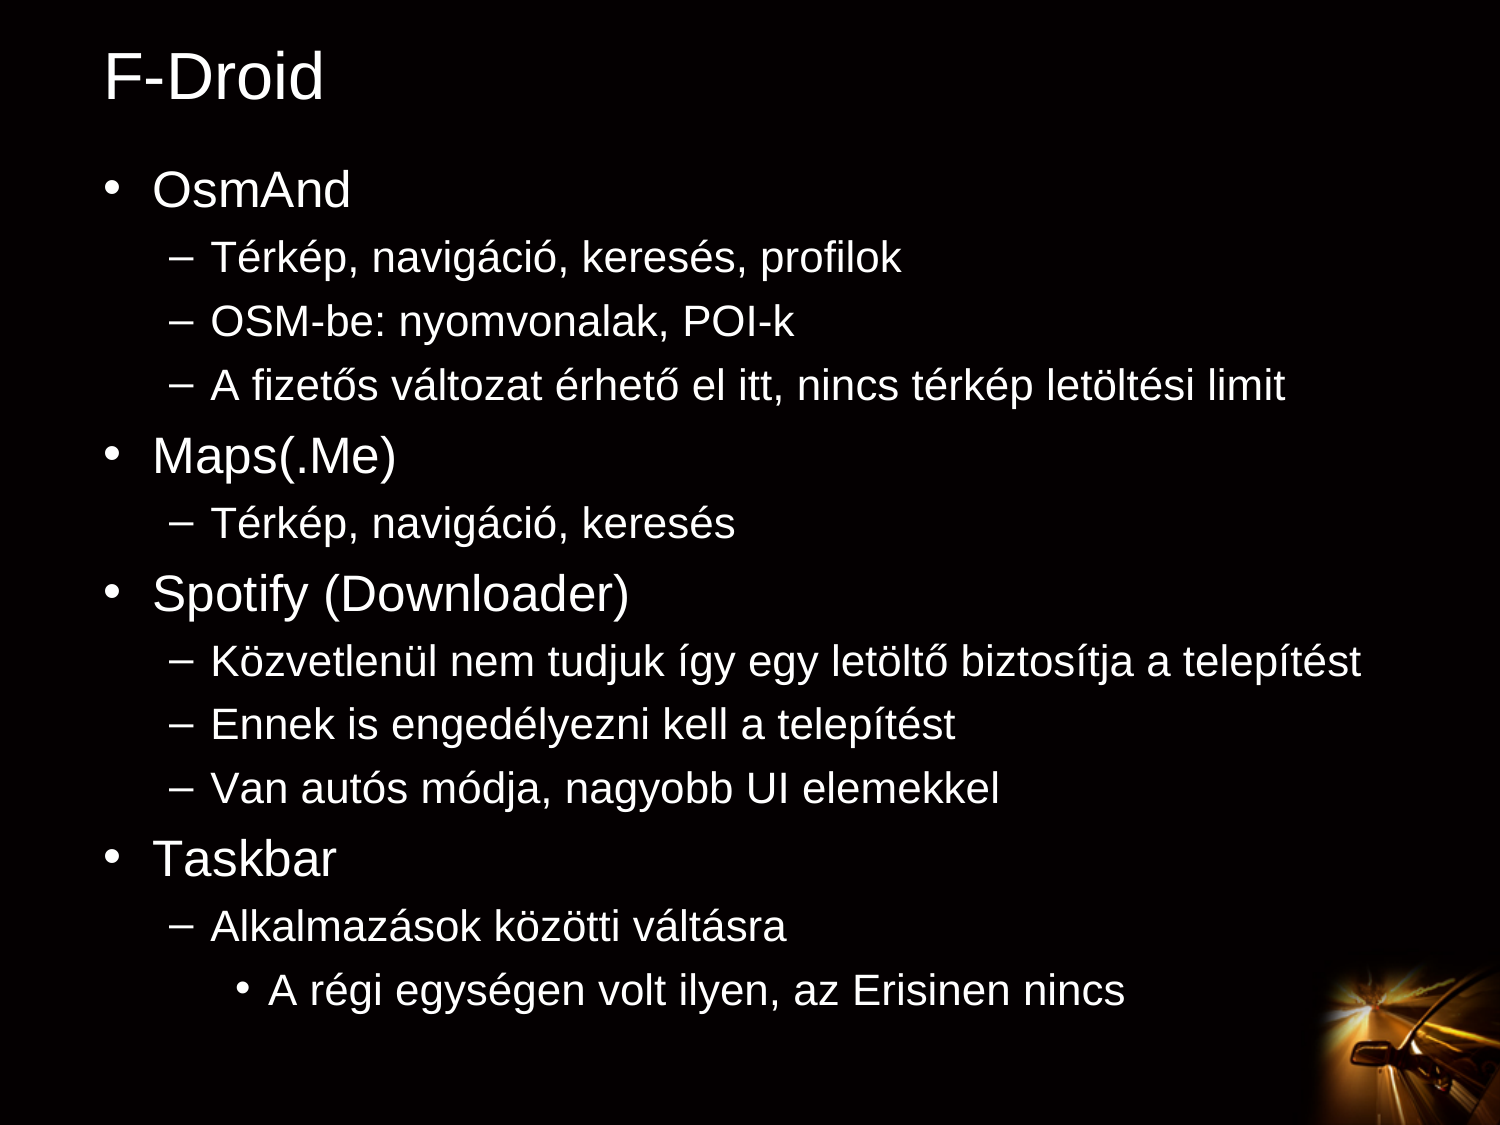

# F-Droid
OsmAnd
Térkép, navigáció, keresés, profilok
OSM-be: nyomvonalak, POI-k
A fizetős változat érhető el itt, nincs térkép letöltési limit
Maps(.Me)
Térkép, navigáció, keresés
Spotify (Downloader)
Közvetlenül nem tudjuk így egy letöltő biztosítja a telepítést
Ennek is engedélyezni kell a telepítést
Van autós módja, nagyobb UI elemekkel
Taskbar
Alkalmazások közötti váltásra
A régi egységen volt ilyen, az Erisinen nincs